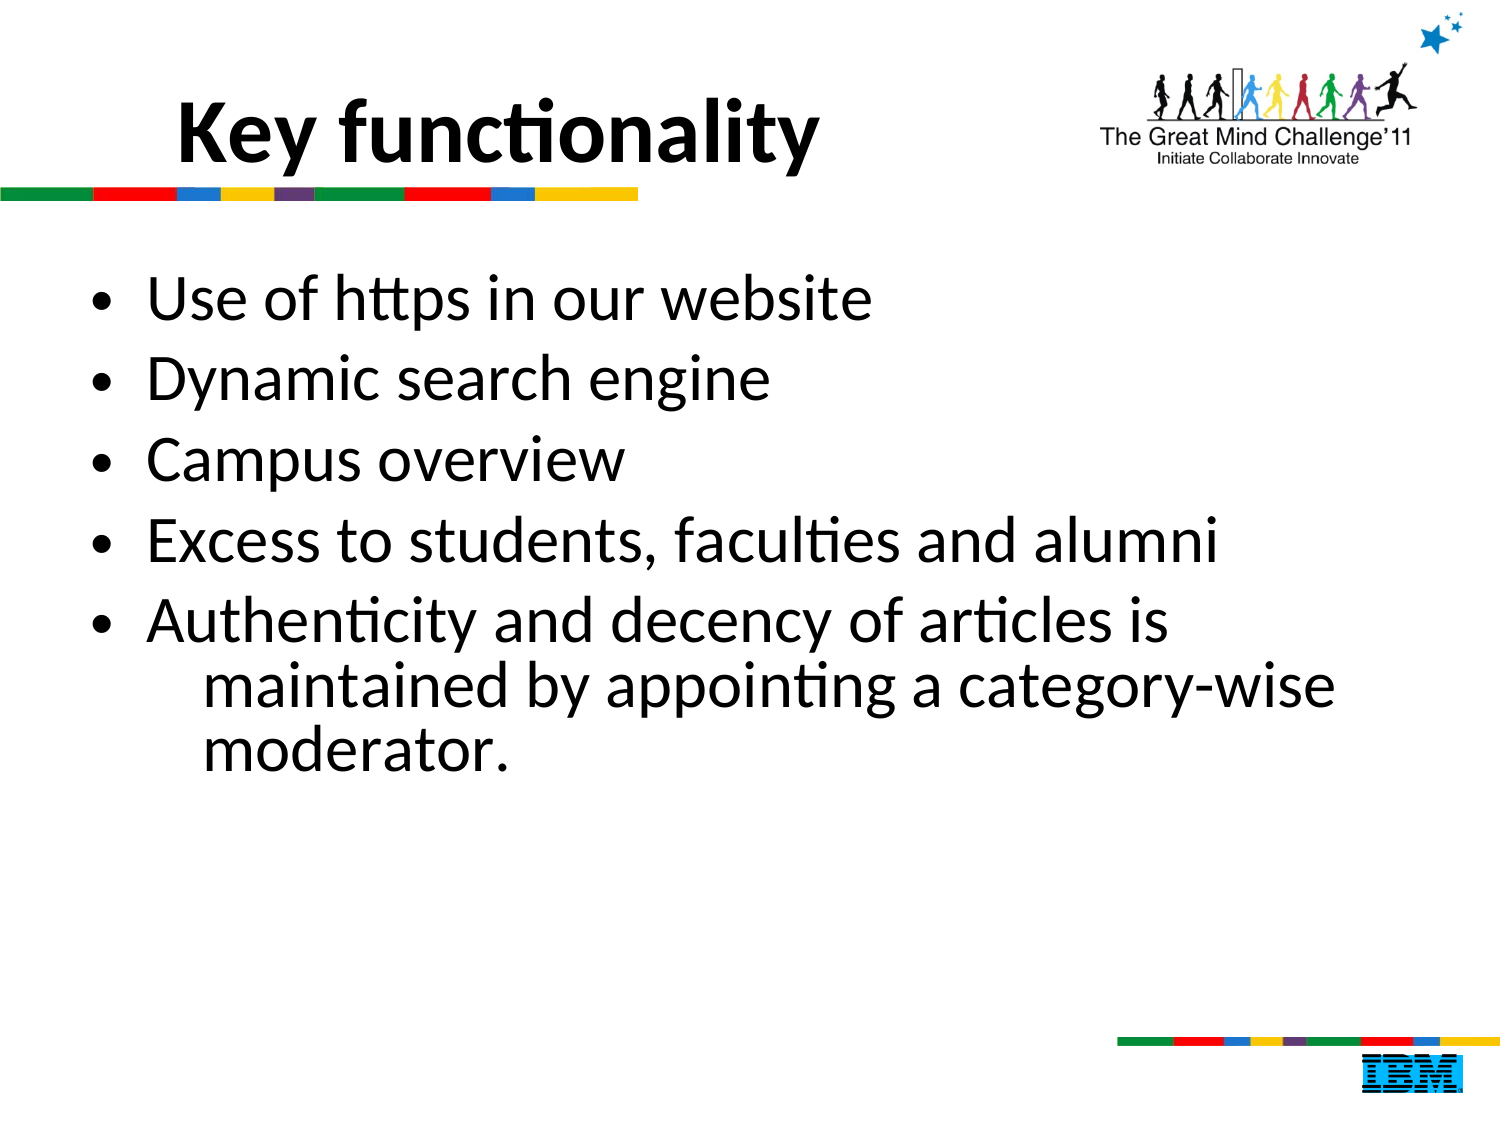

# Key functionality
Use of https in our website
Dynamic search engine
Campus overview
Excess to students, faculties and alumni
Authenticity and decency of articles is maintained by appointing a category-wise moderator.